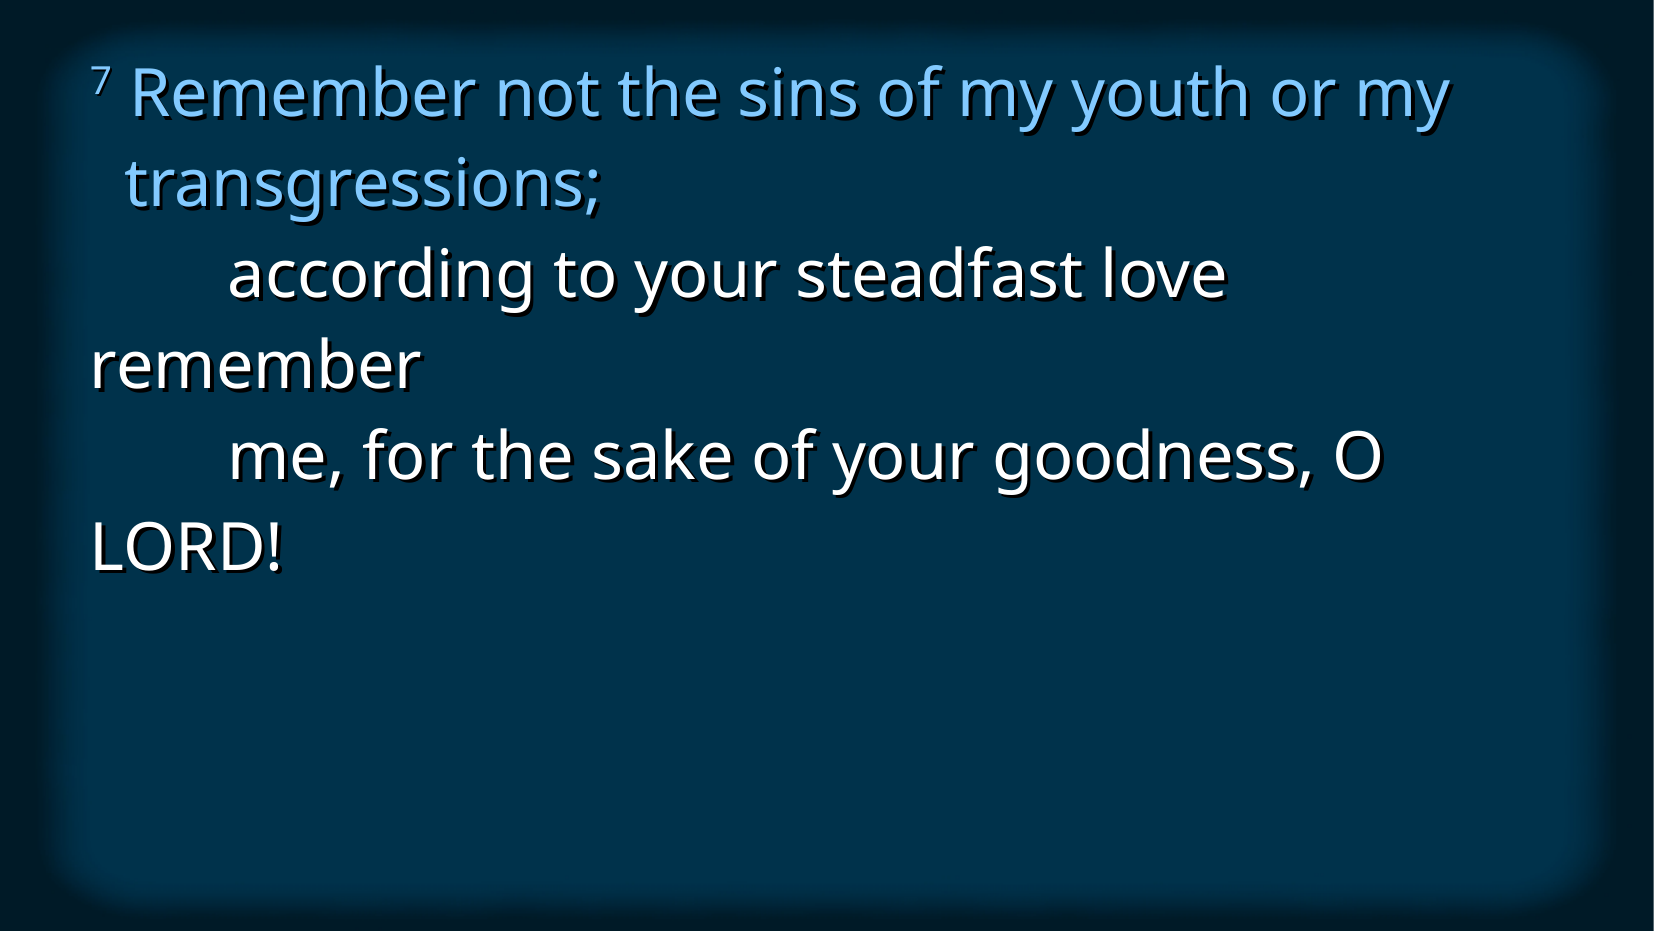

7 Remember not the sins of my youth or my
 transgressions;
 according to your steadfast love remember
 me, for the sake of your goodness, O LORD!